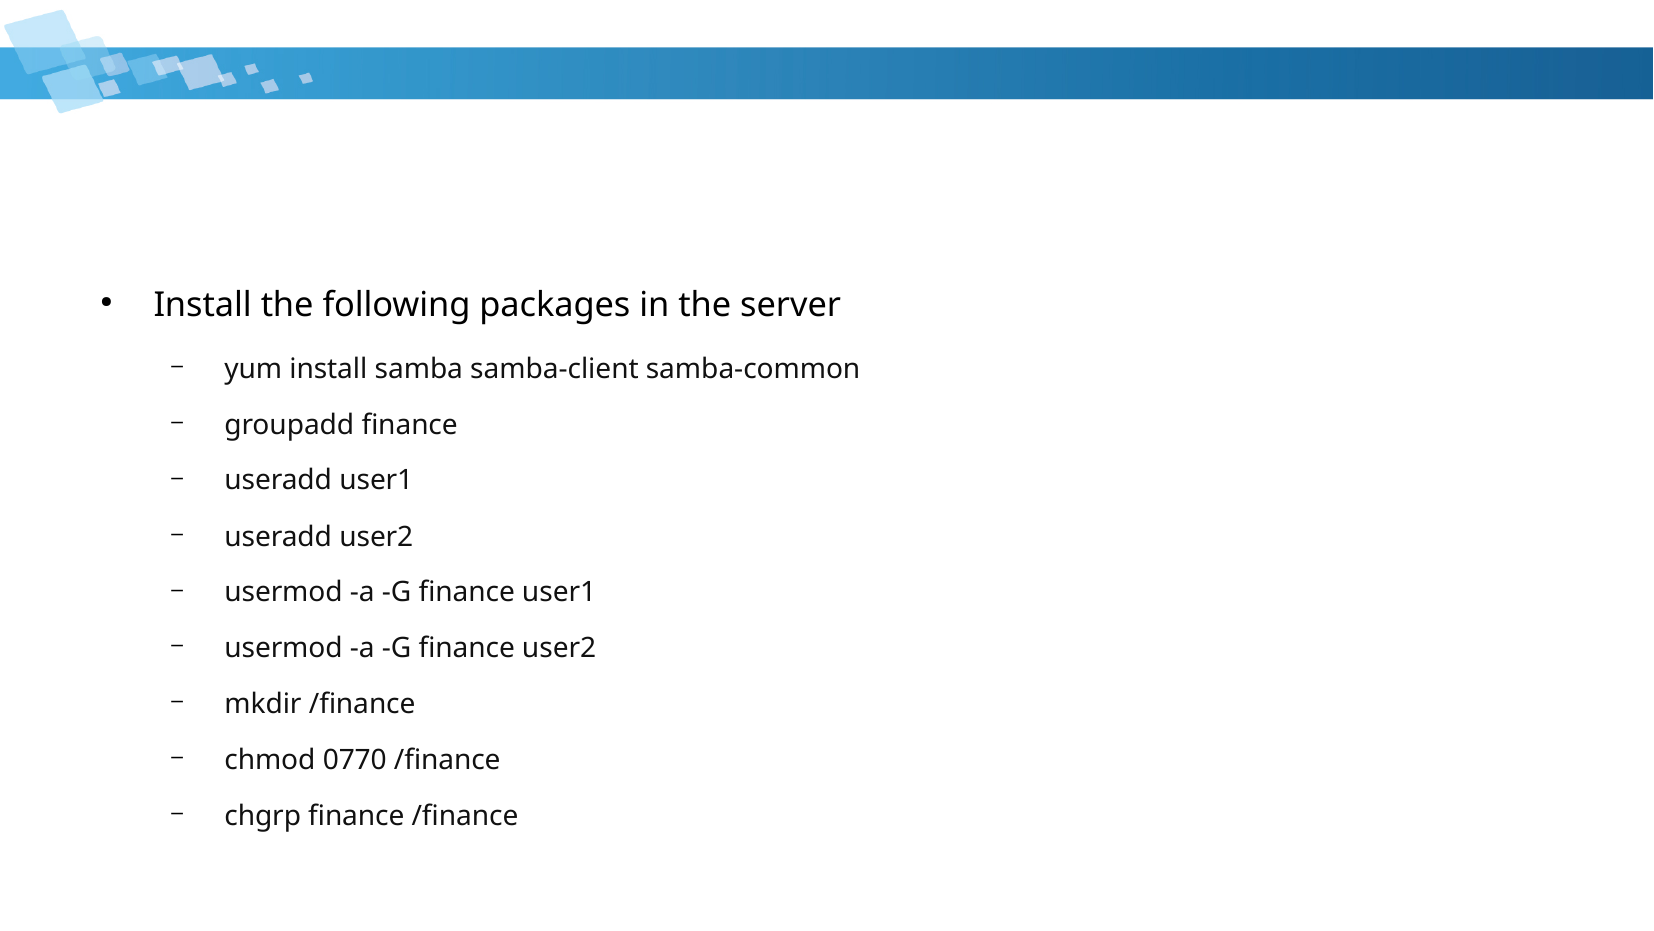

#
Install the following packages in the server
yum install samba samba-client samba-common
groupadd finance
useradd user1
useradd user2
usermod -a -G finance user1
usermod -a -G finance user2
mkdir /finance
chmod 0770 /finance
chgrp finance /finance